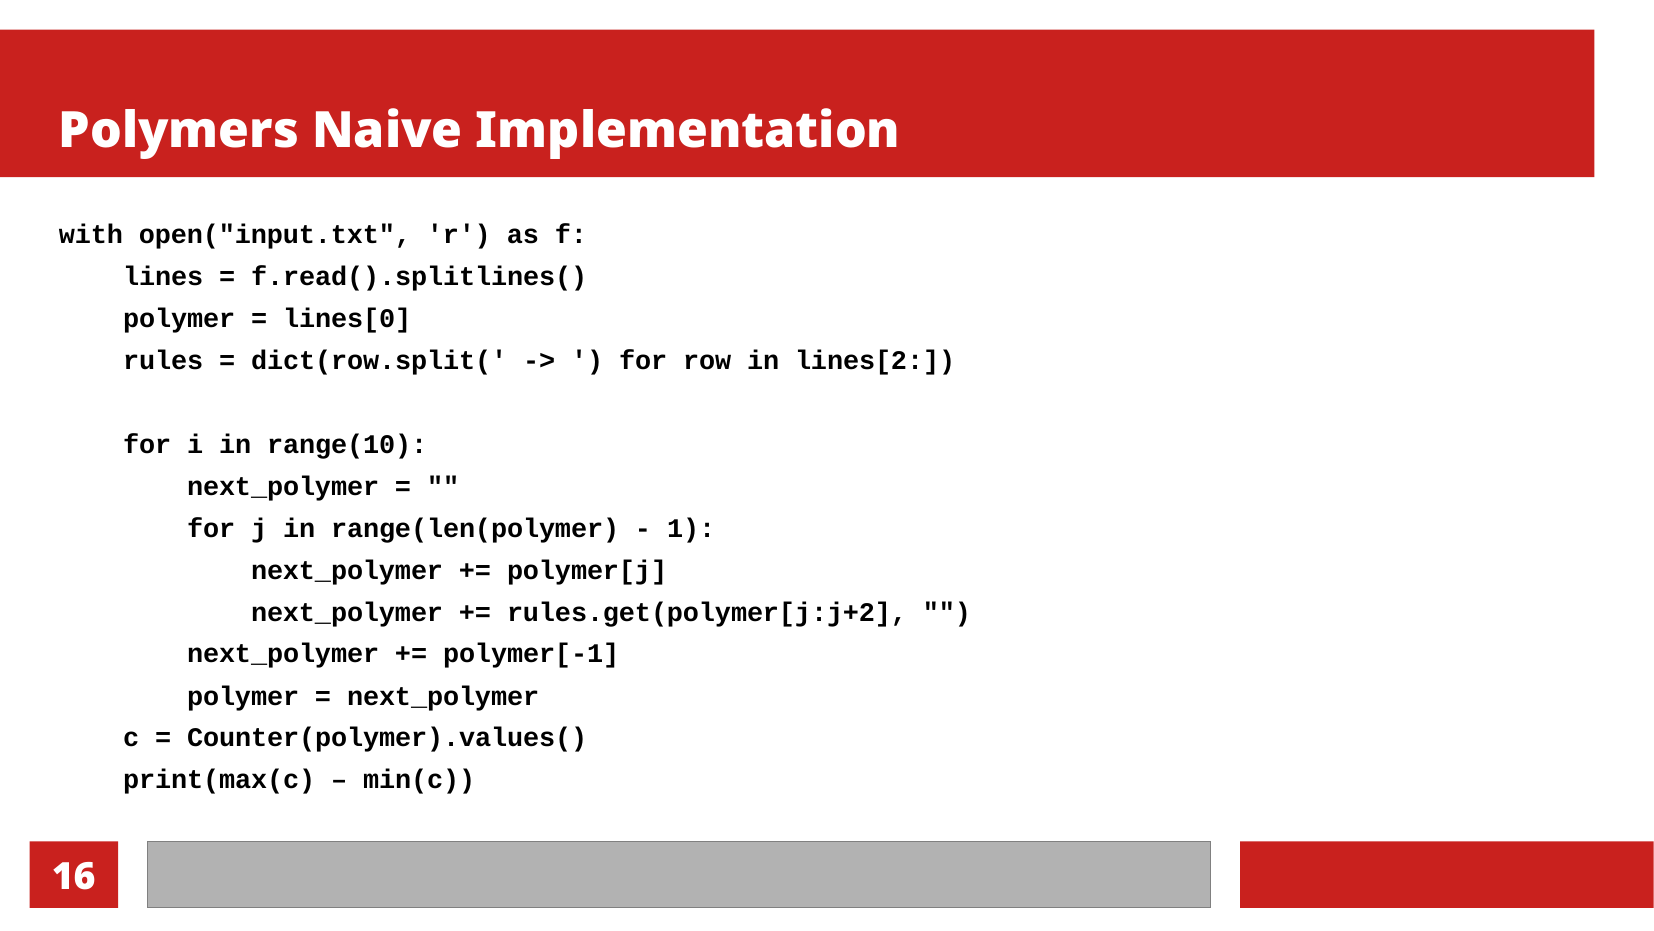

# Polymers Naive Implementation
with open("input.txt", 'r') as f:
 lines = f.read().splitlines()
 polymer = lines[0]
 rules = dict(row.split(' -> ') for row in lines[2:])
 for i in range(10):
 next_polymer = ""
 for j in range(len(polymer) - 1):
 next_polymer += polymer[j]
 next_polymer += rules.get(polymer[j:j+2], "")
 next_polymer += polymer[-1]
 polymer = next_polymer
 c = Counter(polymer).values()
 print(max(c) – min(c))
16